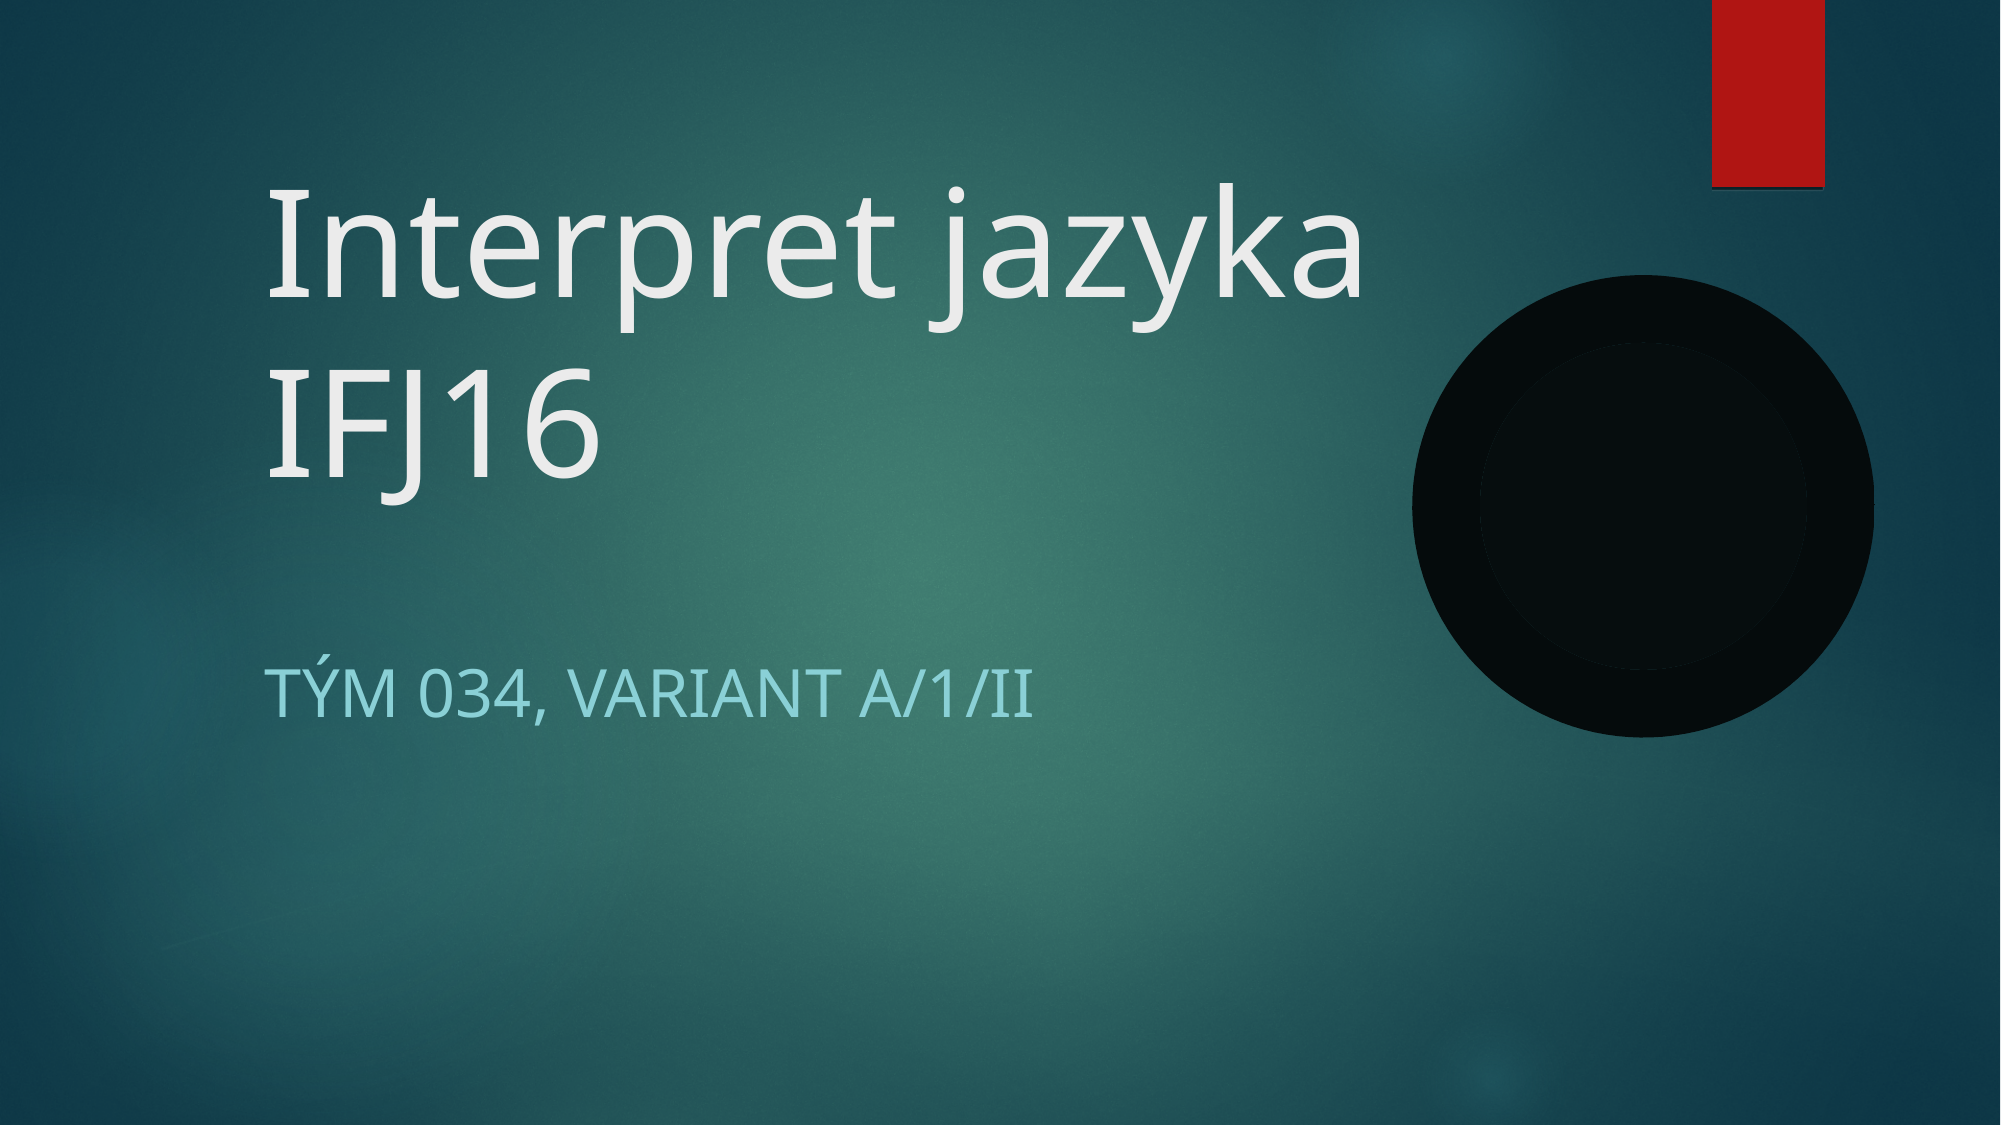

# Interpret jazyka IFJ16
Tým 034, variant a/1/II